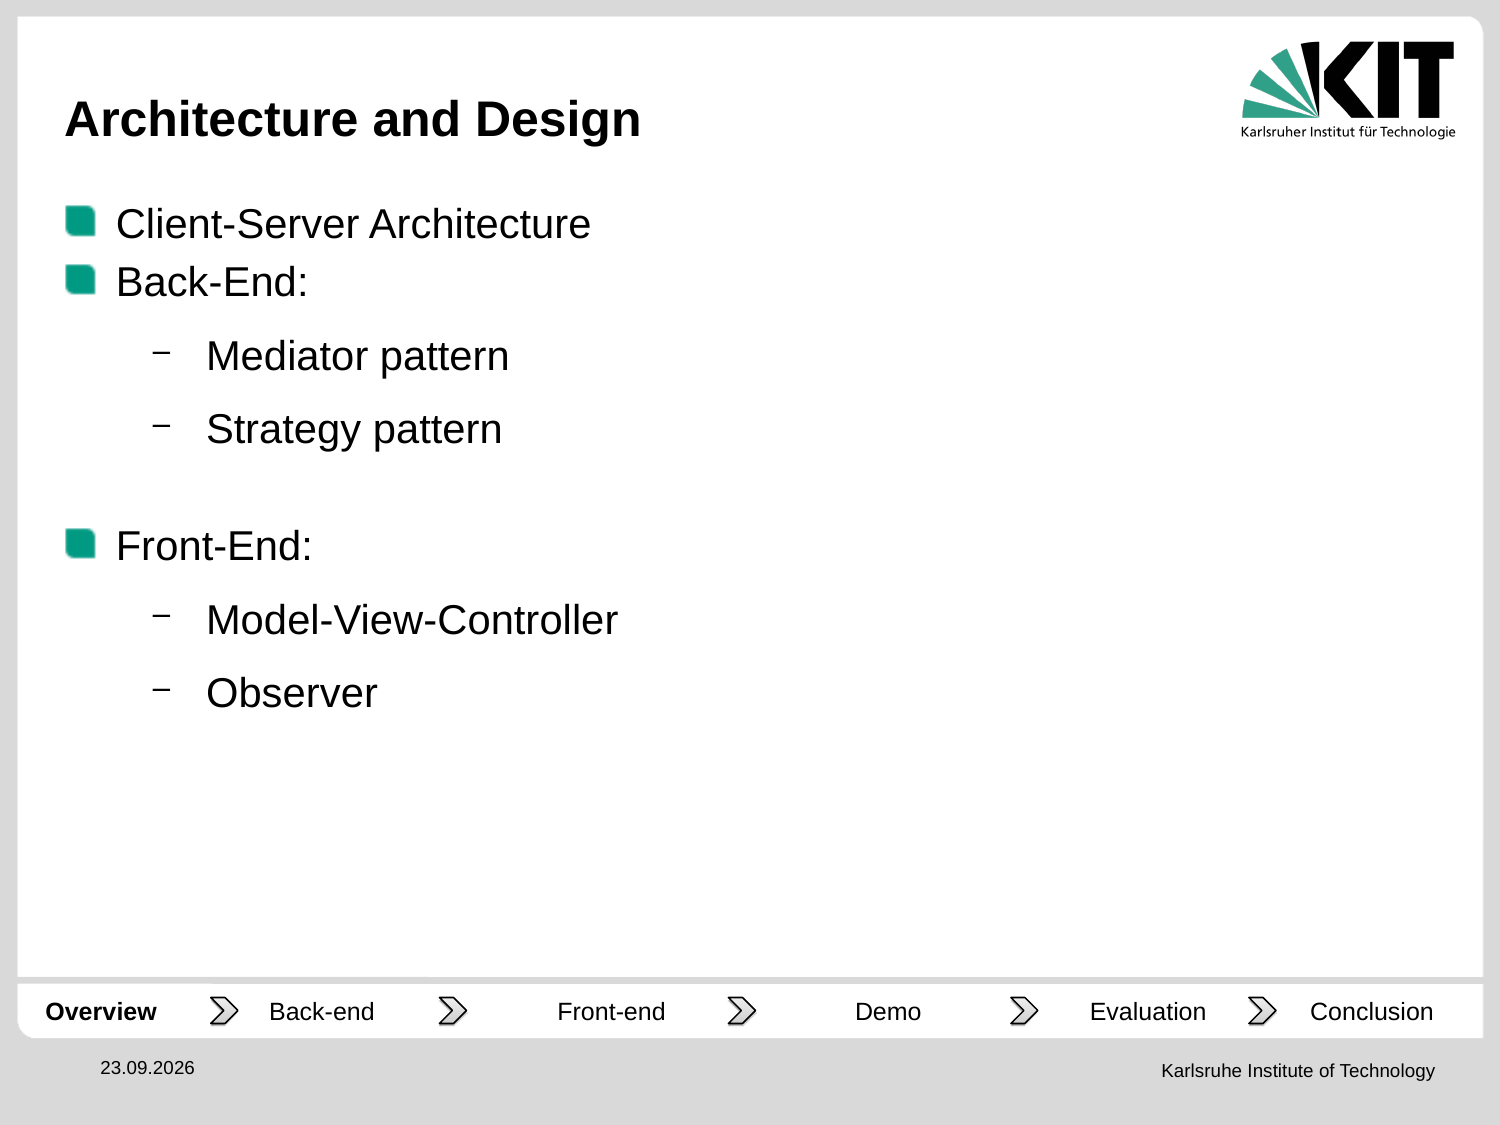

# Architecture and Design
Client-Server Architecture
Back-End:
Mediator pattern
Strategy pattern
Front-End:
Model-View-Controller
Observer
Overview
Back-end
Front-end
Demo
Evaluation
Conclusion